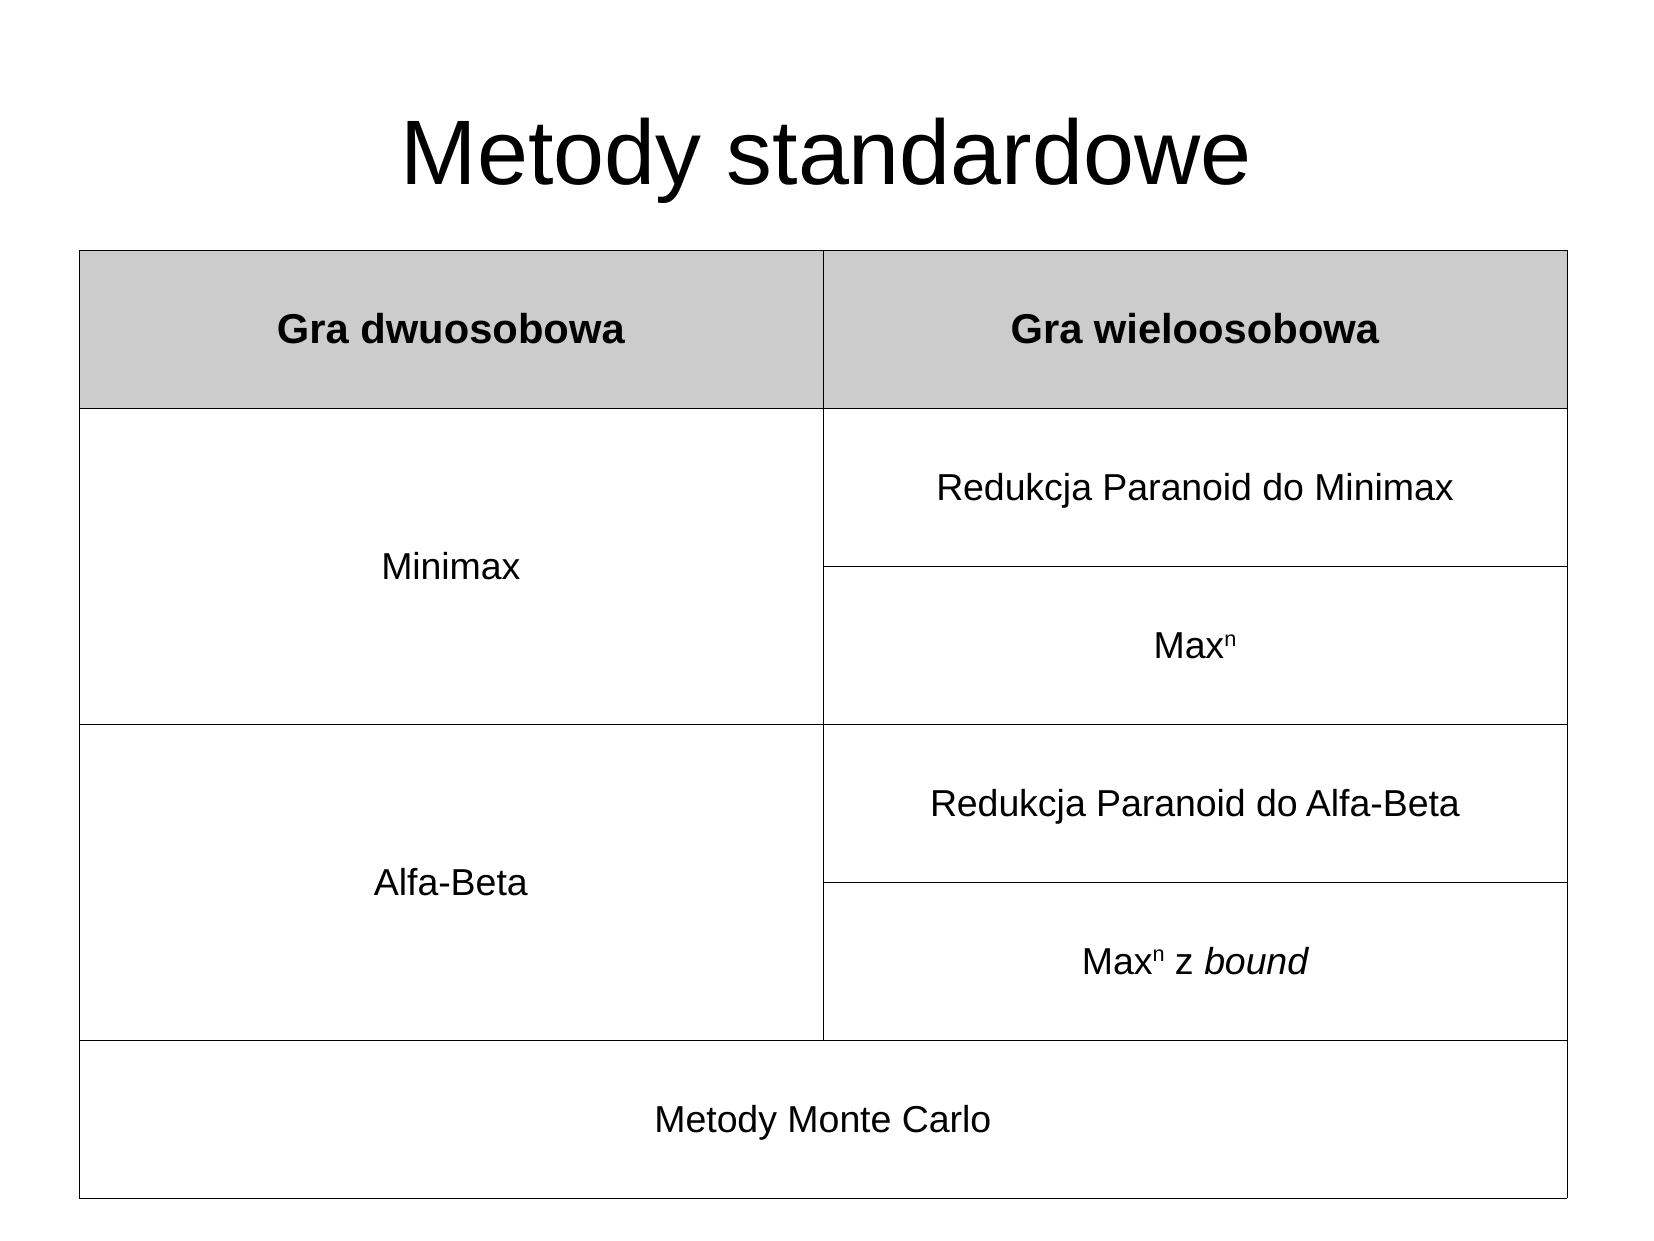

# Metody standardowe
| Gra dwuosobowa | Gra wieloosobowa |
| --- | --- |
| Minimax | Redukcja Paranoid do Minimax |
| | Maxn |
| Alfa-Beta | Redukcja Paranoid do Alfa-Beta |
| | Maxn z bound |
| Metody Monte Carlo | |